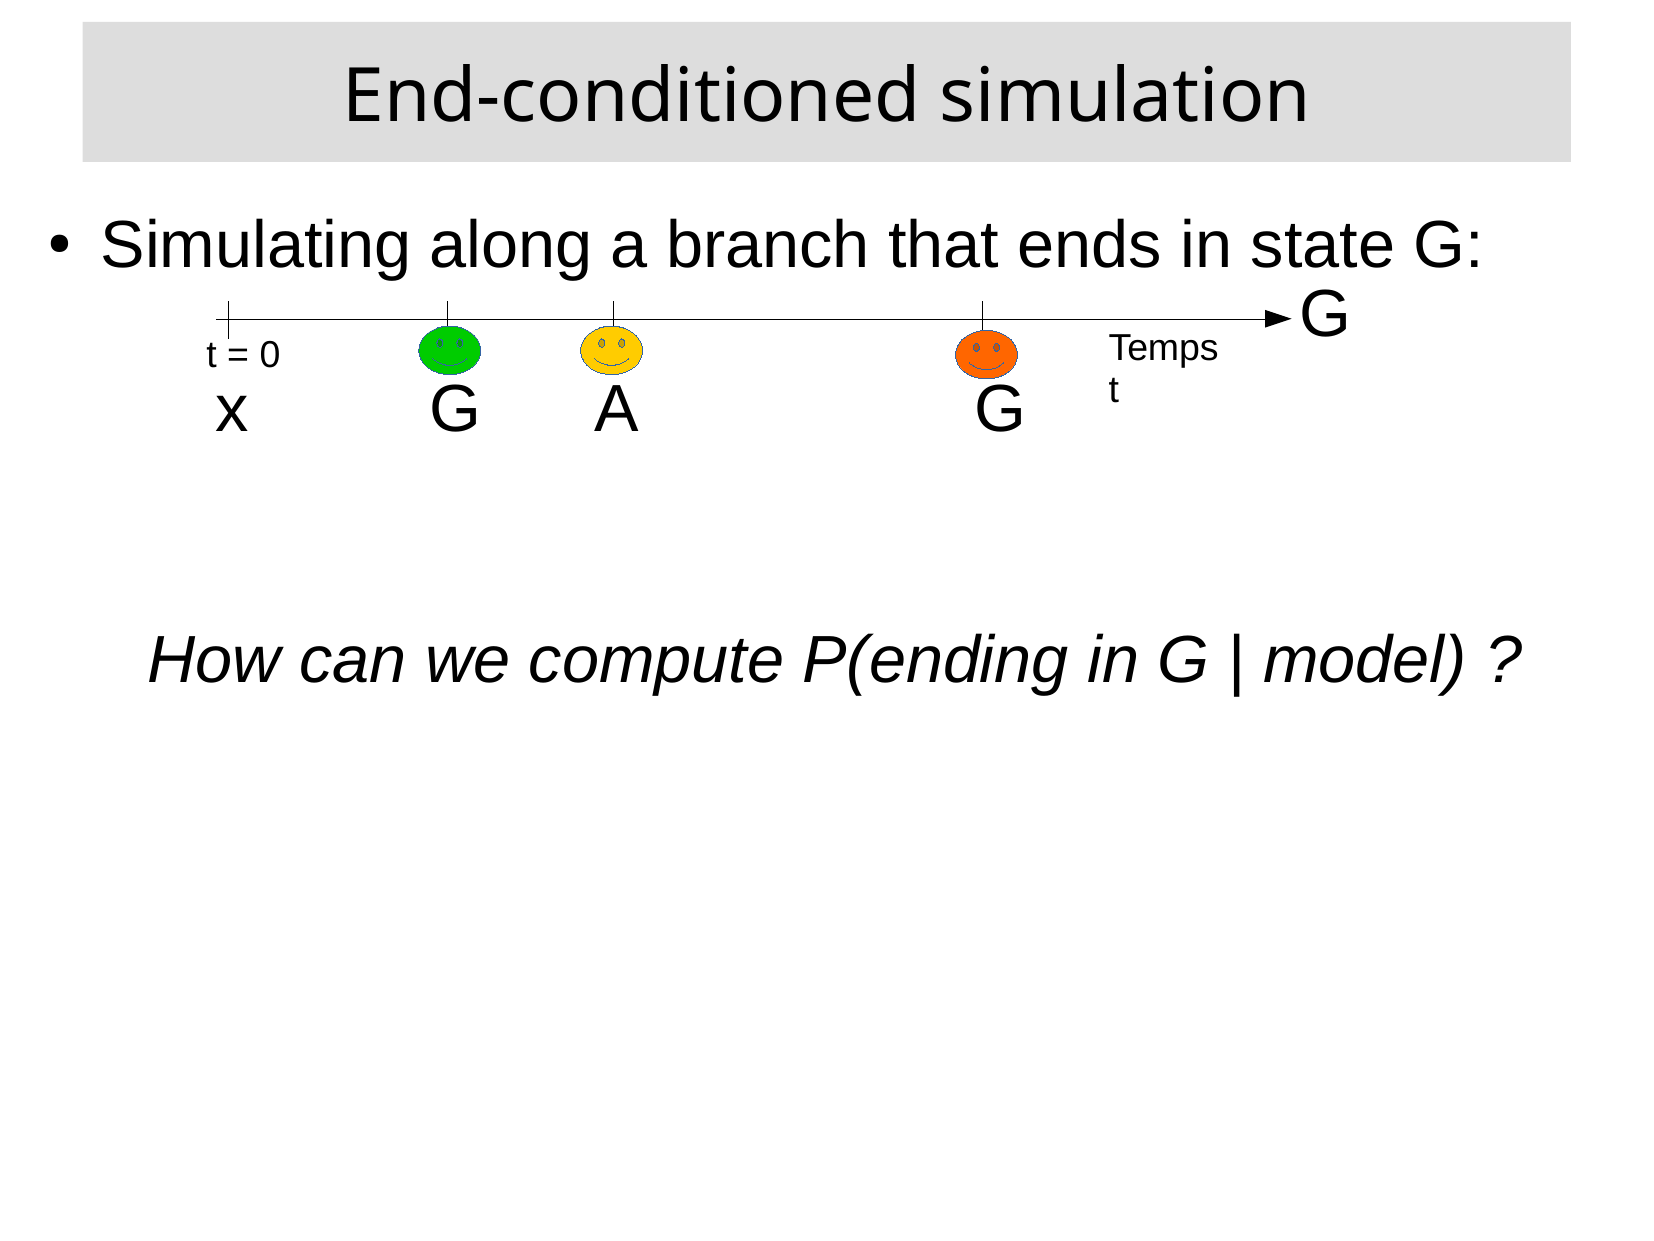

# End-conditioned simulation
Simulating along a branch that ends in state G:
G
Temps t
t = 0
x
G
A
G
How can we compute P(ending in G | model) ?